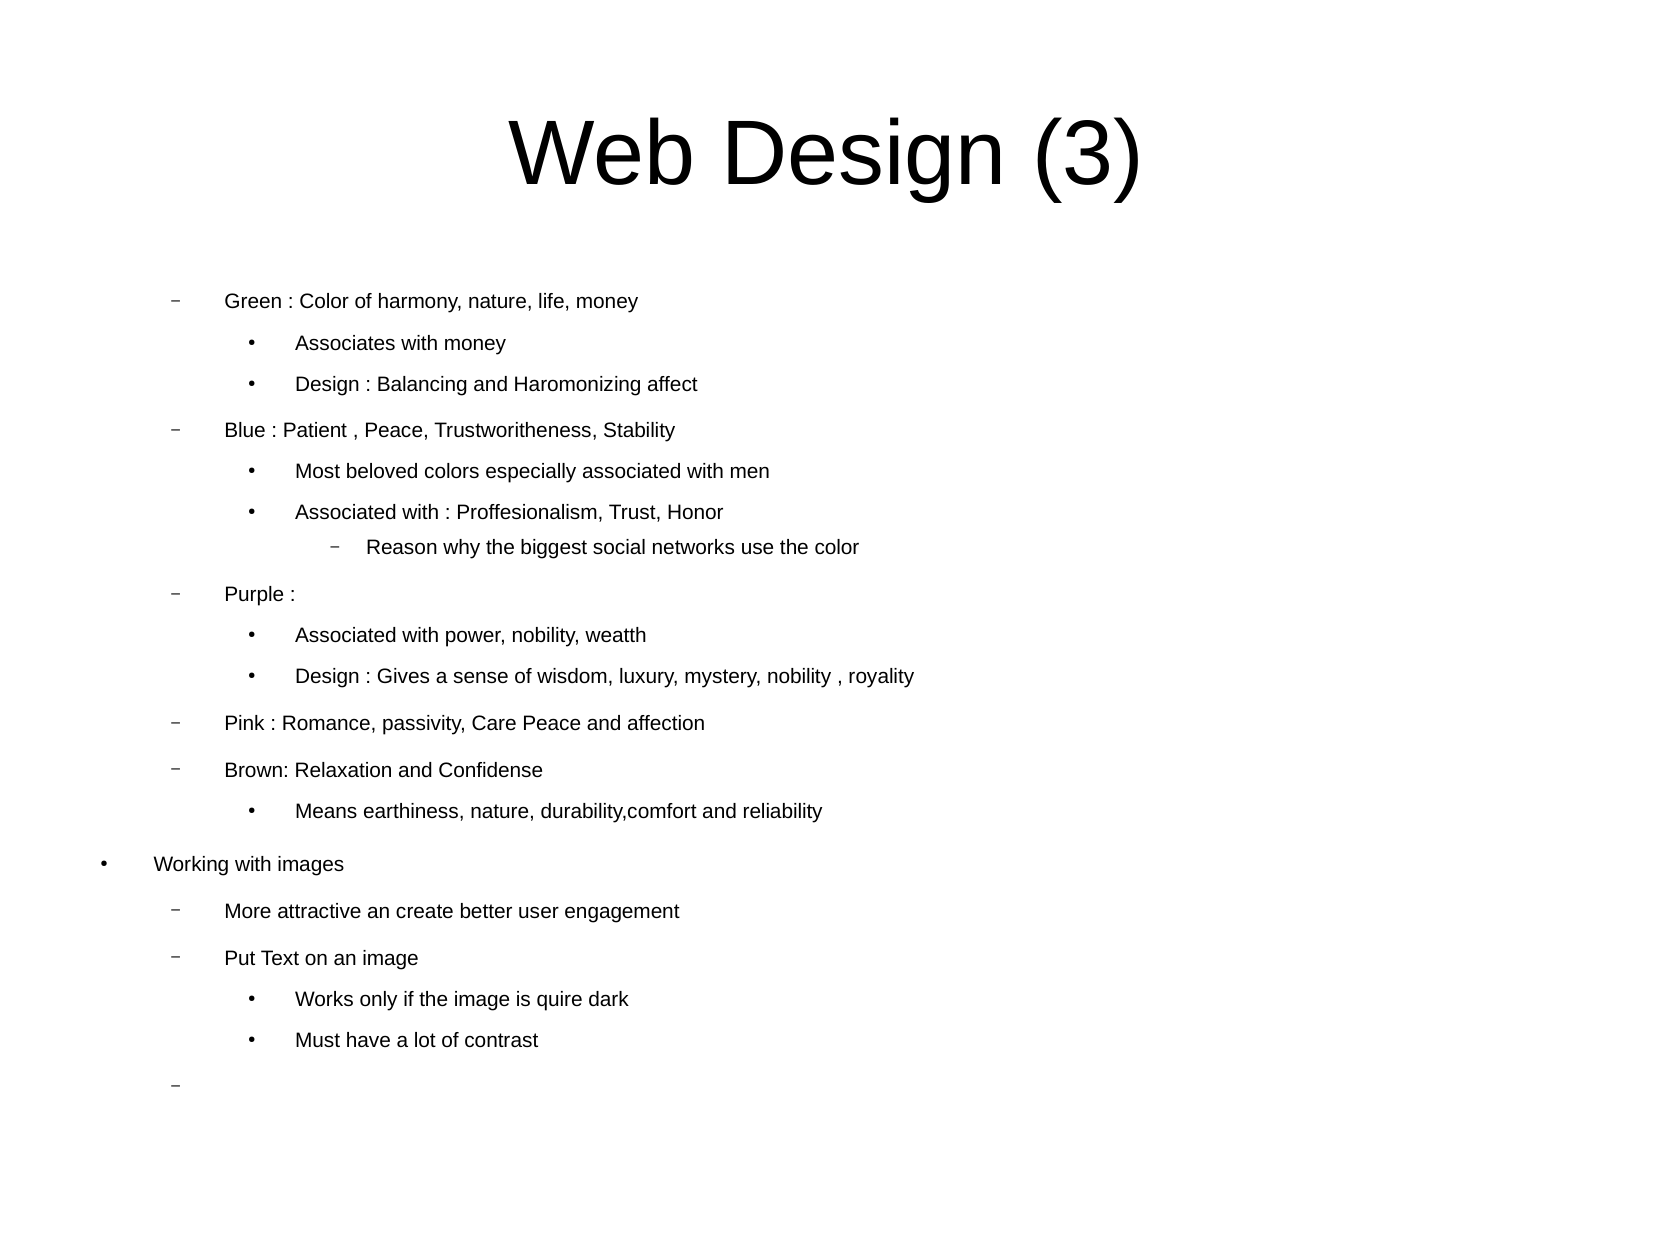

# Web Design (3)
Green : Color of harmony, nature, life, money
Associates with money
Design : Balancing and Haromonizing affect
Blue : Patient , Peace, Trustworitheness, Stability
Most beloved colors especially associated with men
Associated with : Proffesionalism, Trust, Honor
Reason why the biggest social networks use the color
Purple :
Associated with power, nobility, weatth
Design : Gives a sense of wisdom, luxury, mystery, nobility , royality
Pink : Romance, passivity, Care Peace and affection
Brown: Relaxation and Confidense
Means earthiness, nature, durability,comfort and reliability
Working with images
More attractive an create better user engagement
Put Text on an image
Works only if the image is quire dark
Must have a lot of contrast